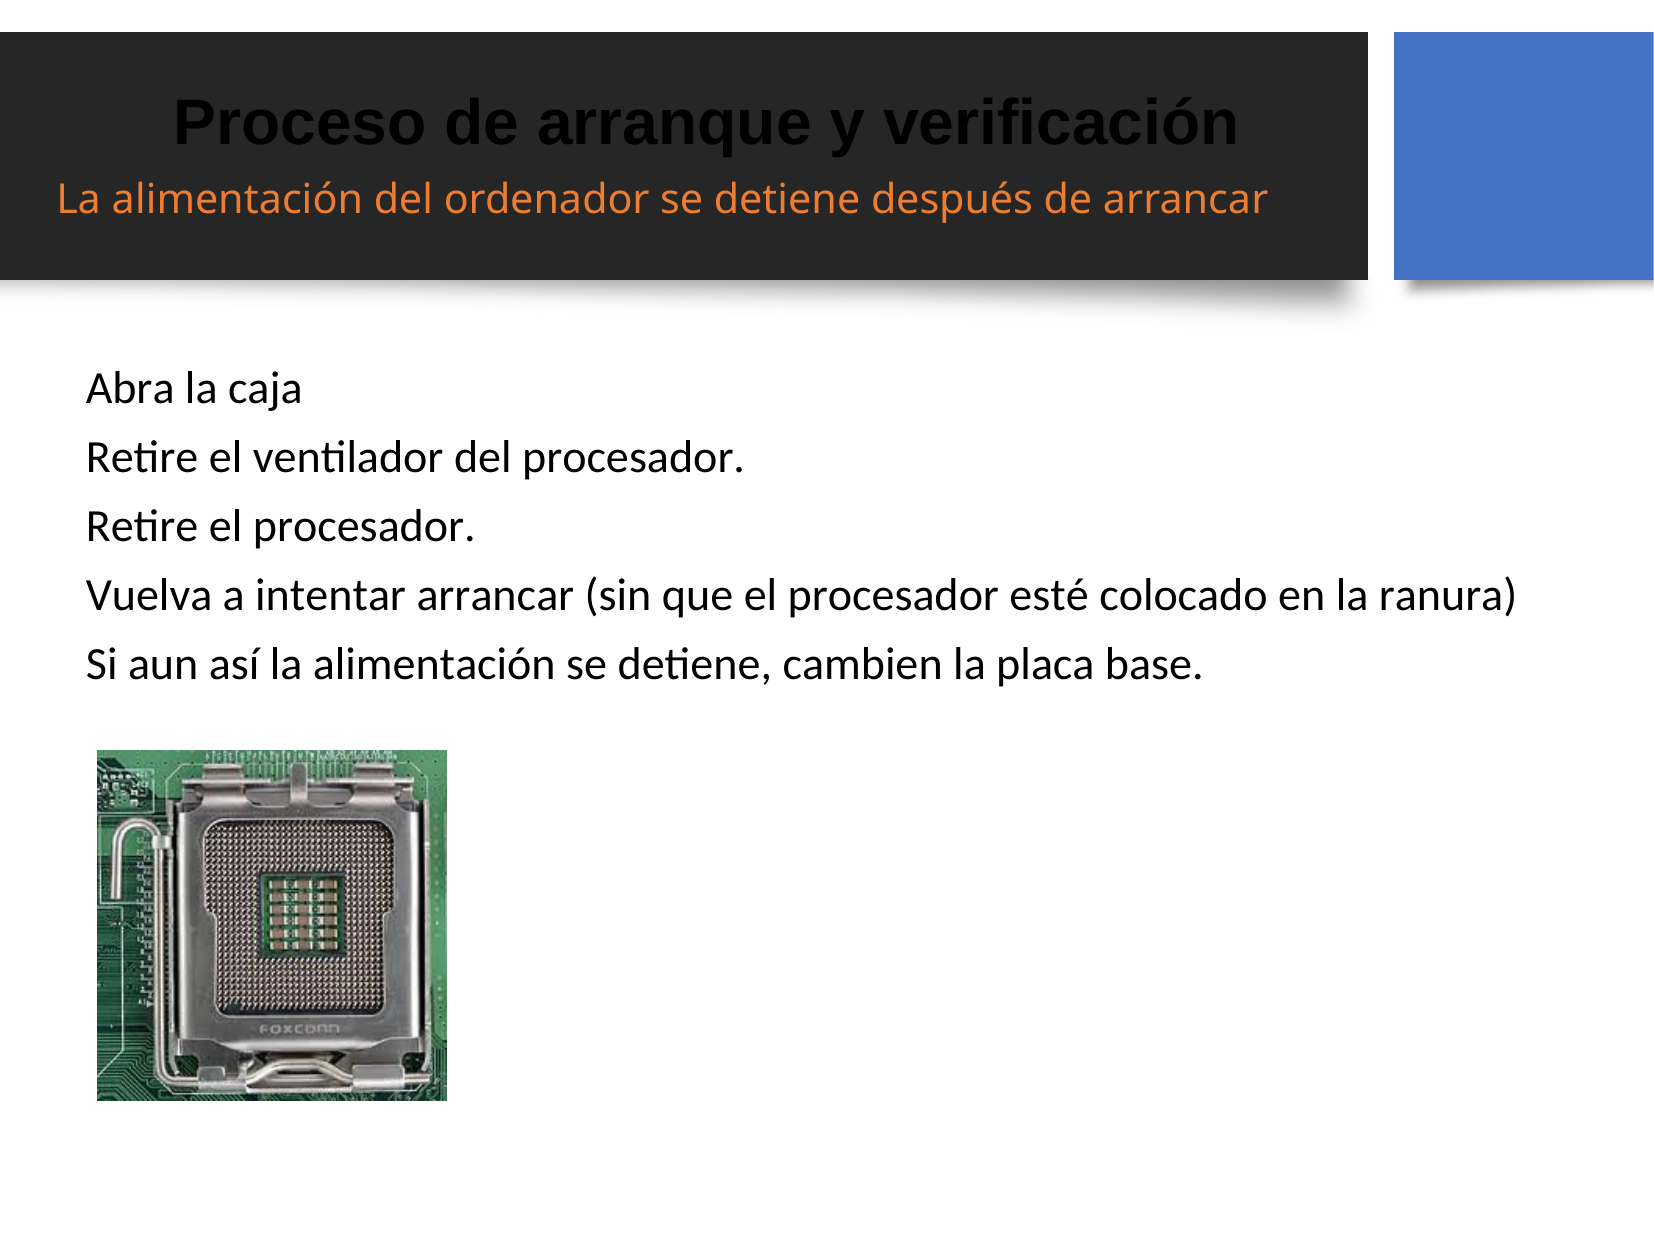

Proceso de arranque y verificación
La alimentación del ordenador se detiene después de arrancar
# Abra la caja
Retire el ventilador del procesador.
Retire el procesador.
Vuelva a intentar arrancar (sin que el procesador esté colocado en la ranura)
Si aun así la alimentación se detiene, cambien la placa base.